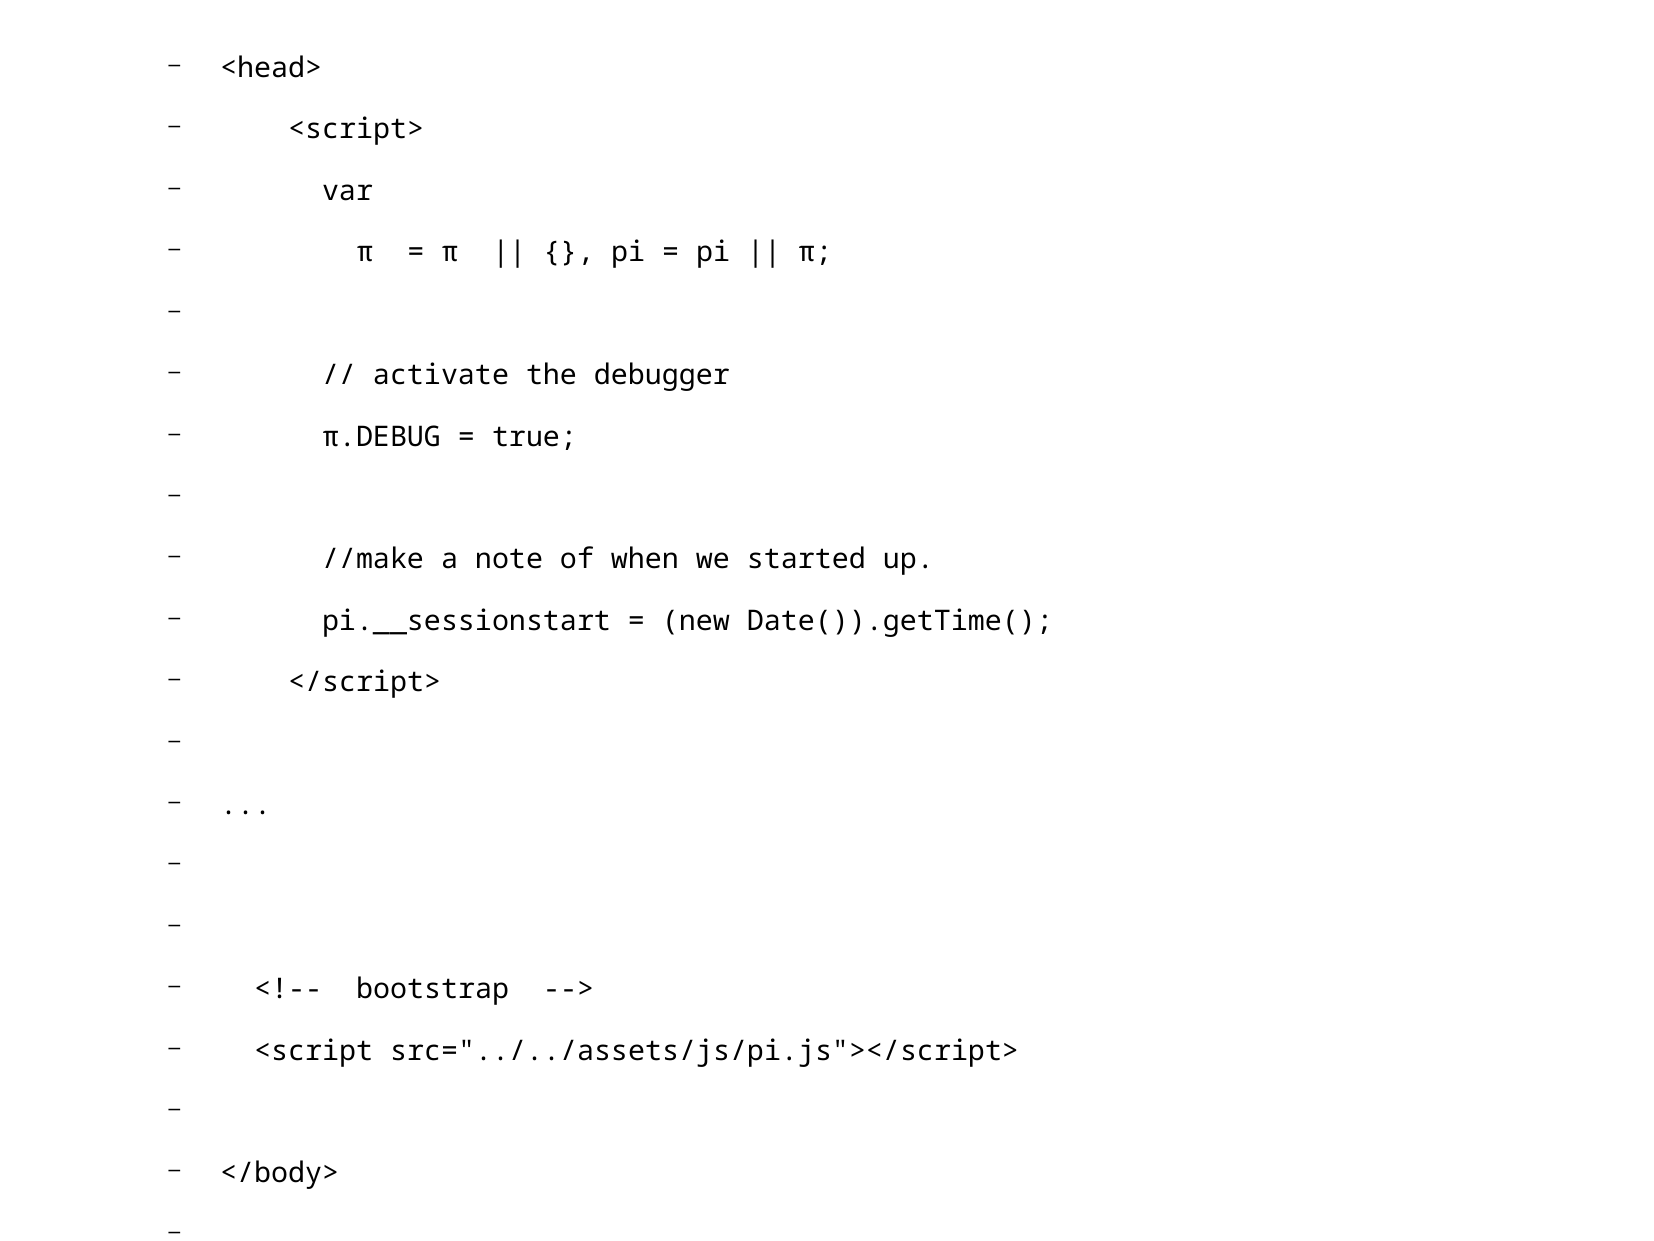

# <head>
 <script>
 var
 π = π || {}, pi = pi || π;
 // activate the debugger
 π.DEBUG = true;
 //make a note of when we started up.
 pi.__sessionstart = (new Date()).getTime();
 </script>
...
 <!-- bootstrap -->
 <script src="../../assets/js/pi.js"></script>
</body>